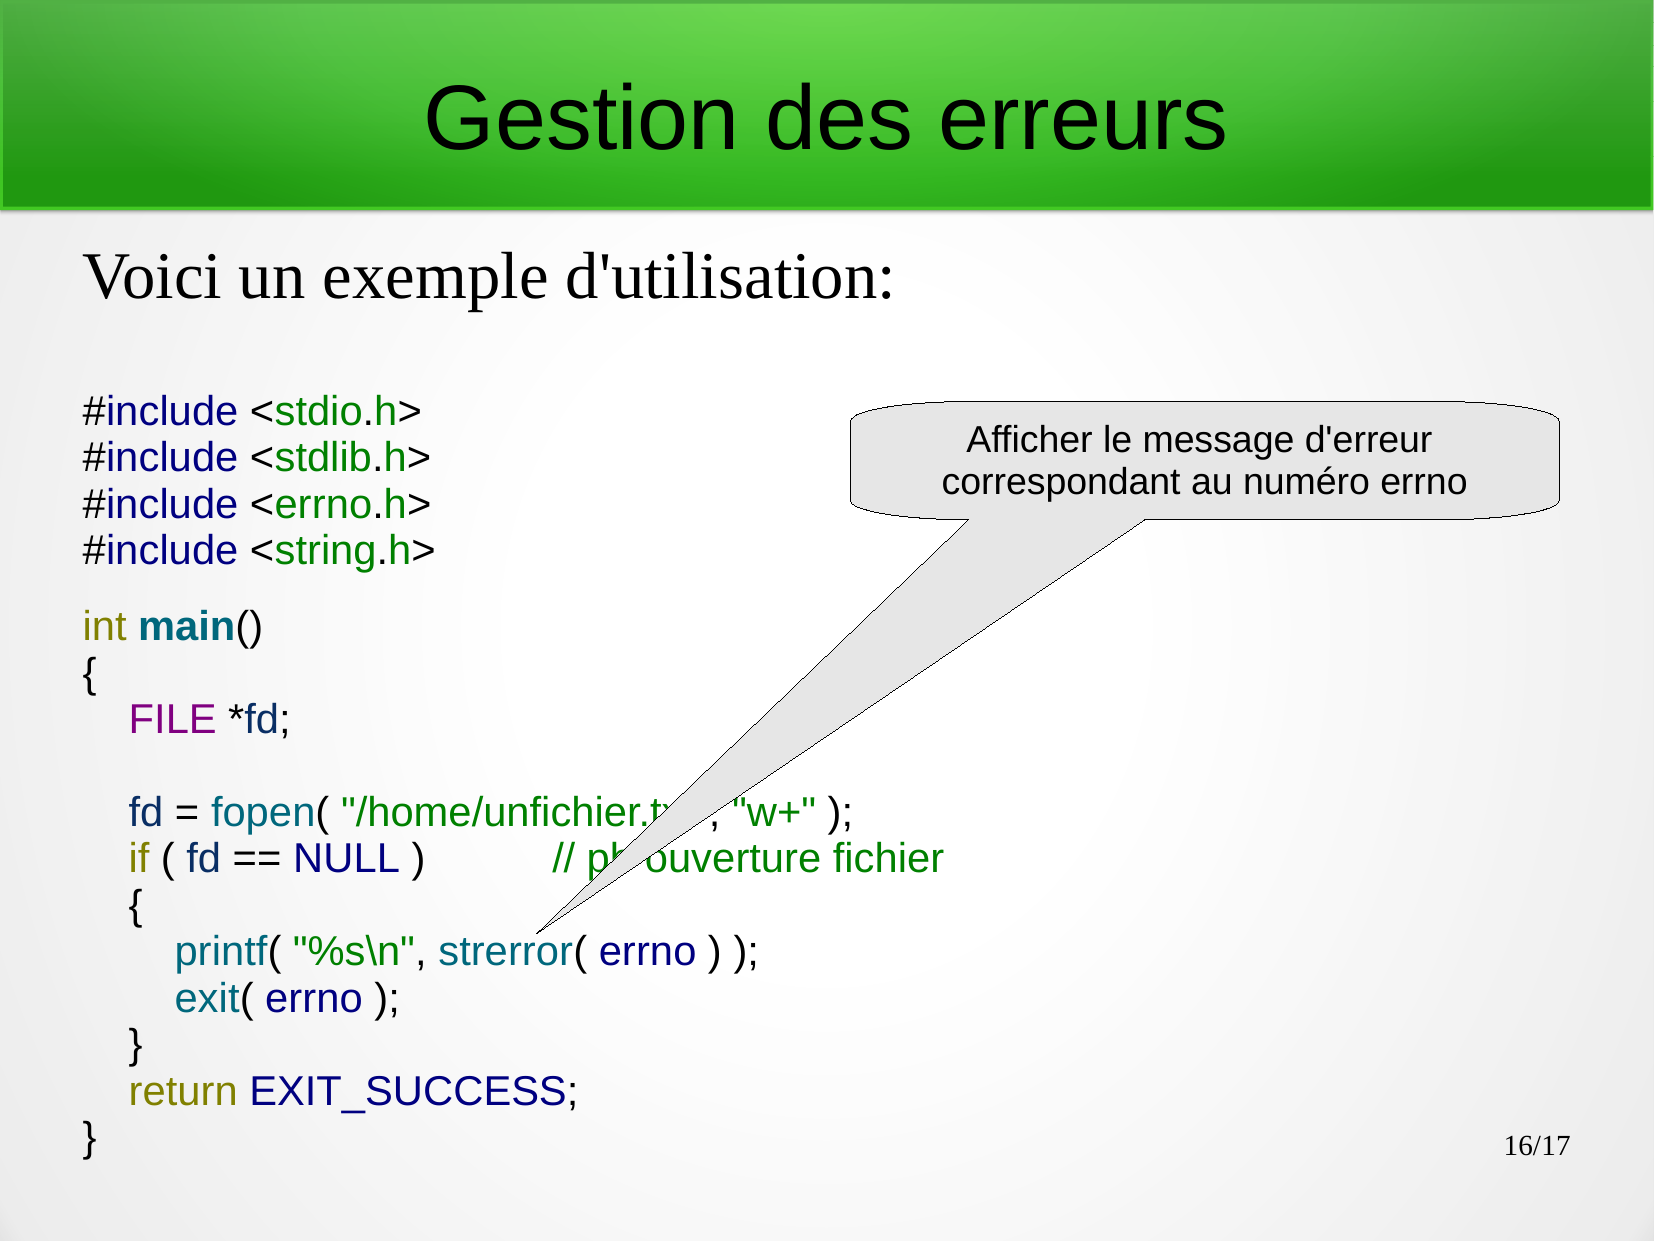

# Gestion des erreurs
Voici un exemple d'utilisation:
#include <stdio.h>
#include <stdlib.h>
#include <errno.h>
#include <string.h>
int main()
{
 FILE *fd;
 fd = fopen( "/home/unfichier.txt", "w+" );
 if ( fd == NULL ) // pb ouverture fichier
 {
 printf( "%s\n", strerror( errno ) );
 exit( errno );
 }
 return EXIT_SUCCESS;
}
Afficher le message d'erreur
correspondant au numéro errno
16